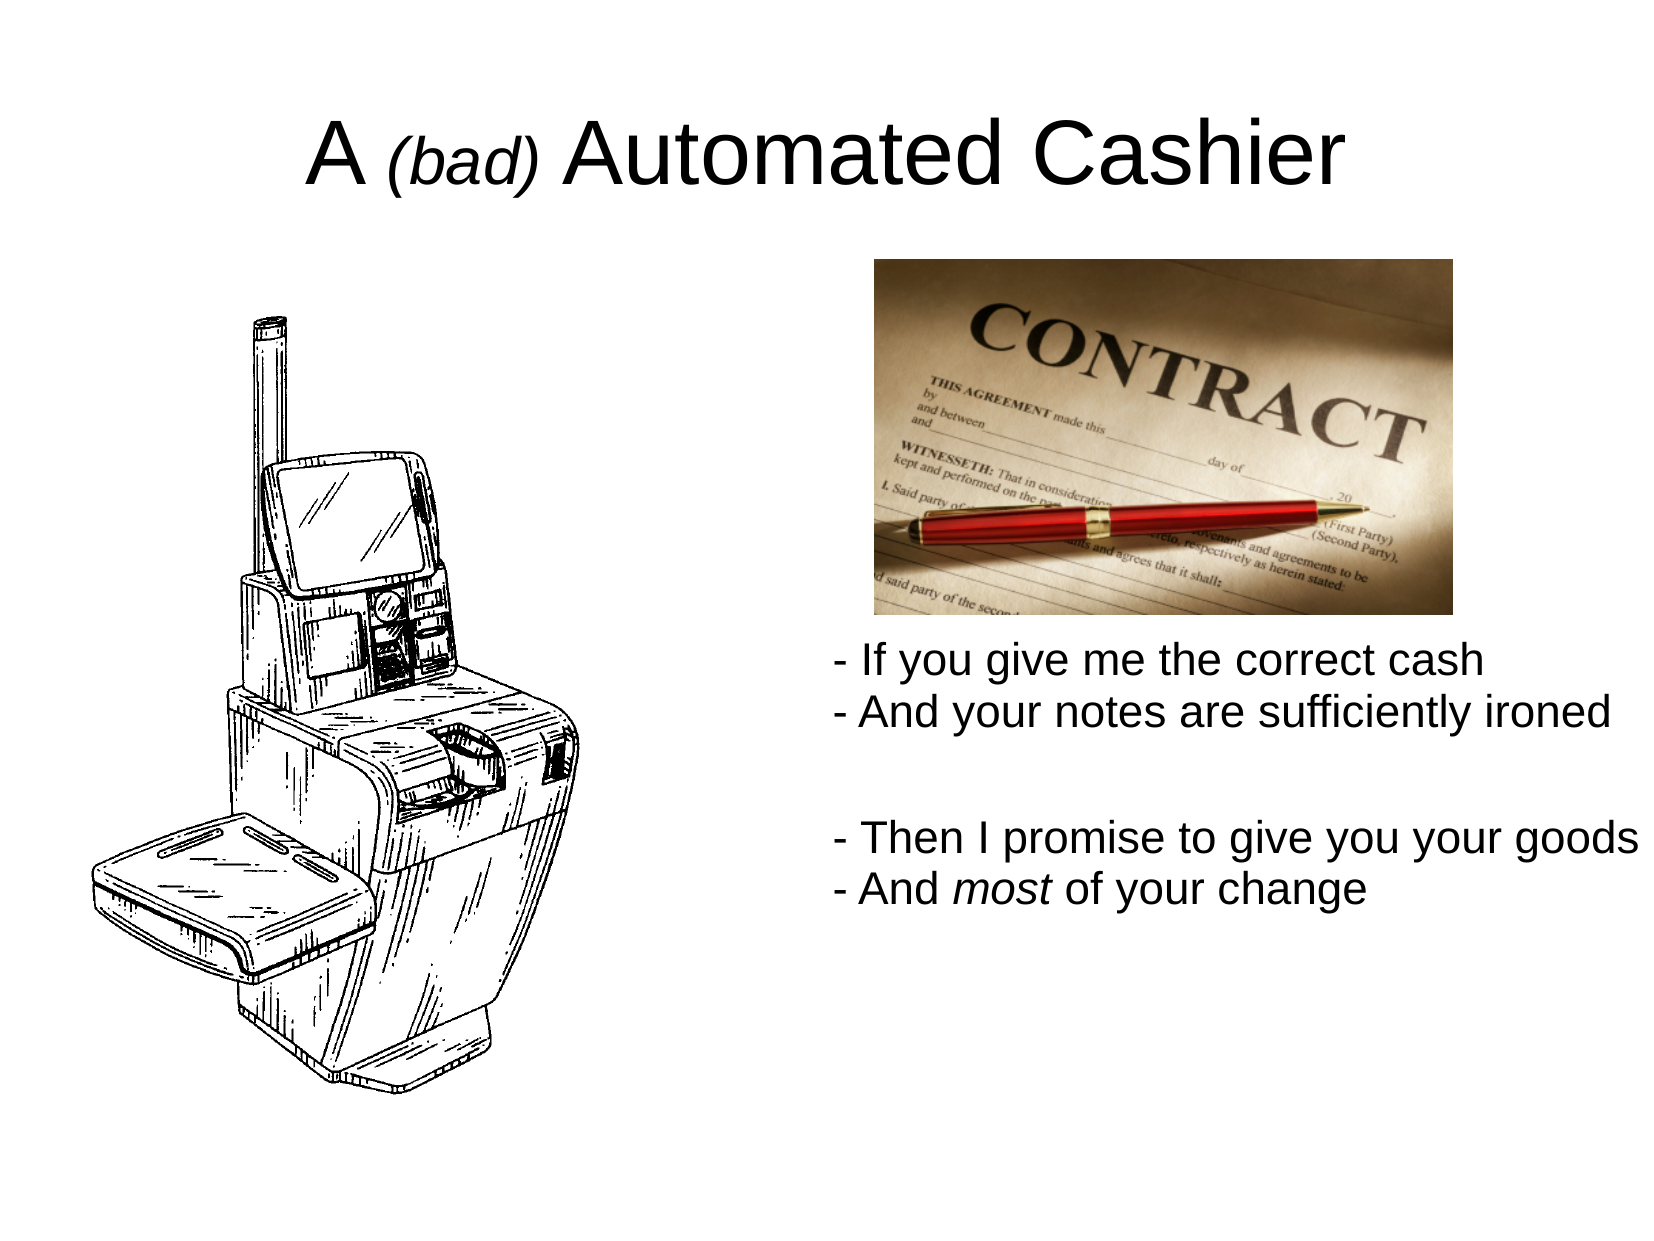

# A (bad) Automated Cashier
- If you give me the correct cash
- And your notes are sufficiently ironed
- Then I promise to give you your goods
- And most of your change